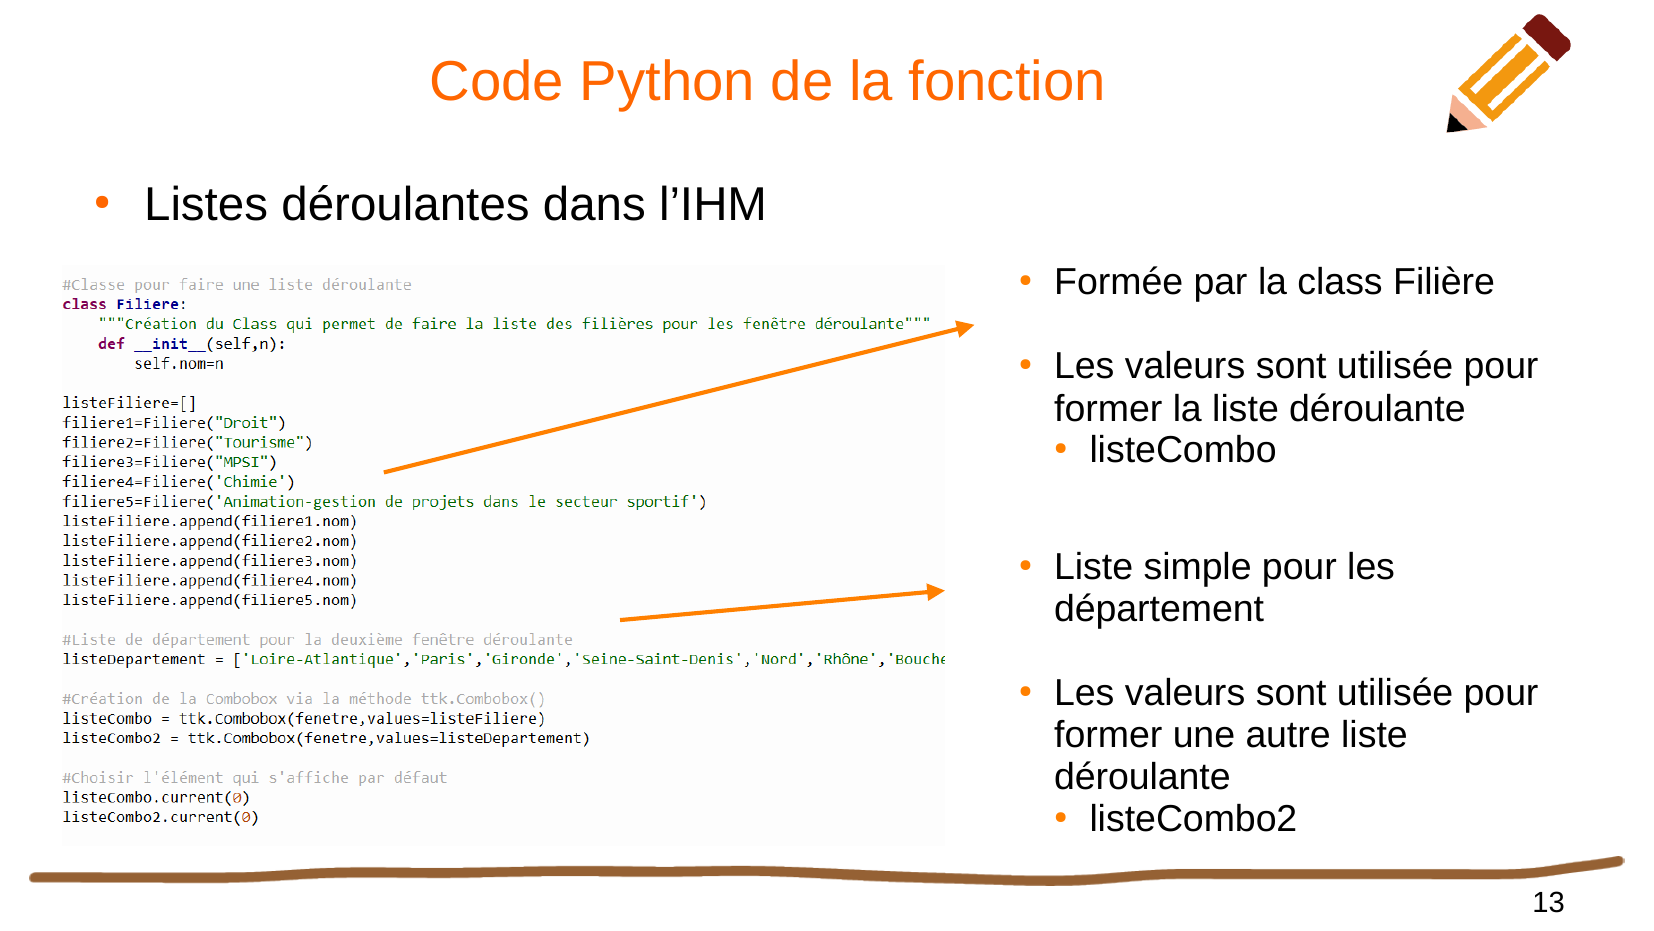

# Code Python de la fonction
Listes déroulantes dans l’IHM
Formée par la class Filière
Les valeurs sont utilisée pour former la liste déroulante
listeCombo
Liste simple pour les département
Les valeurs sont utilisée pour former une autre liste déroulante
listeCombo2
13